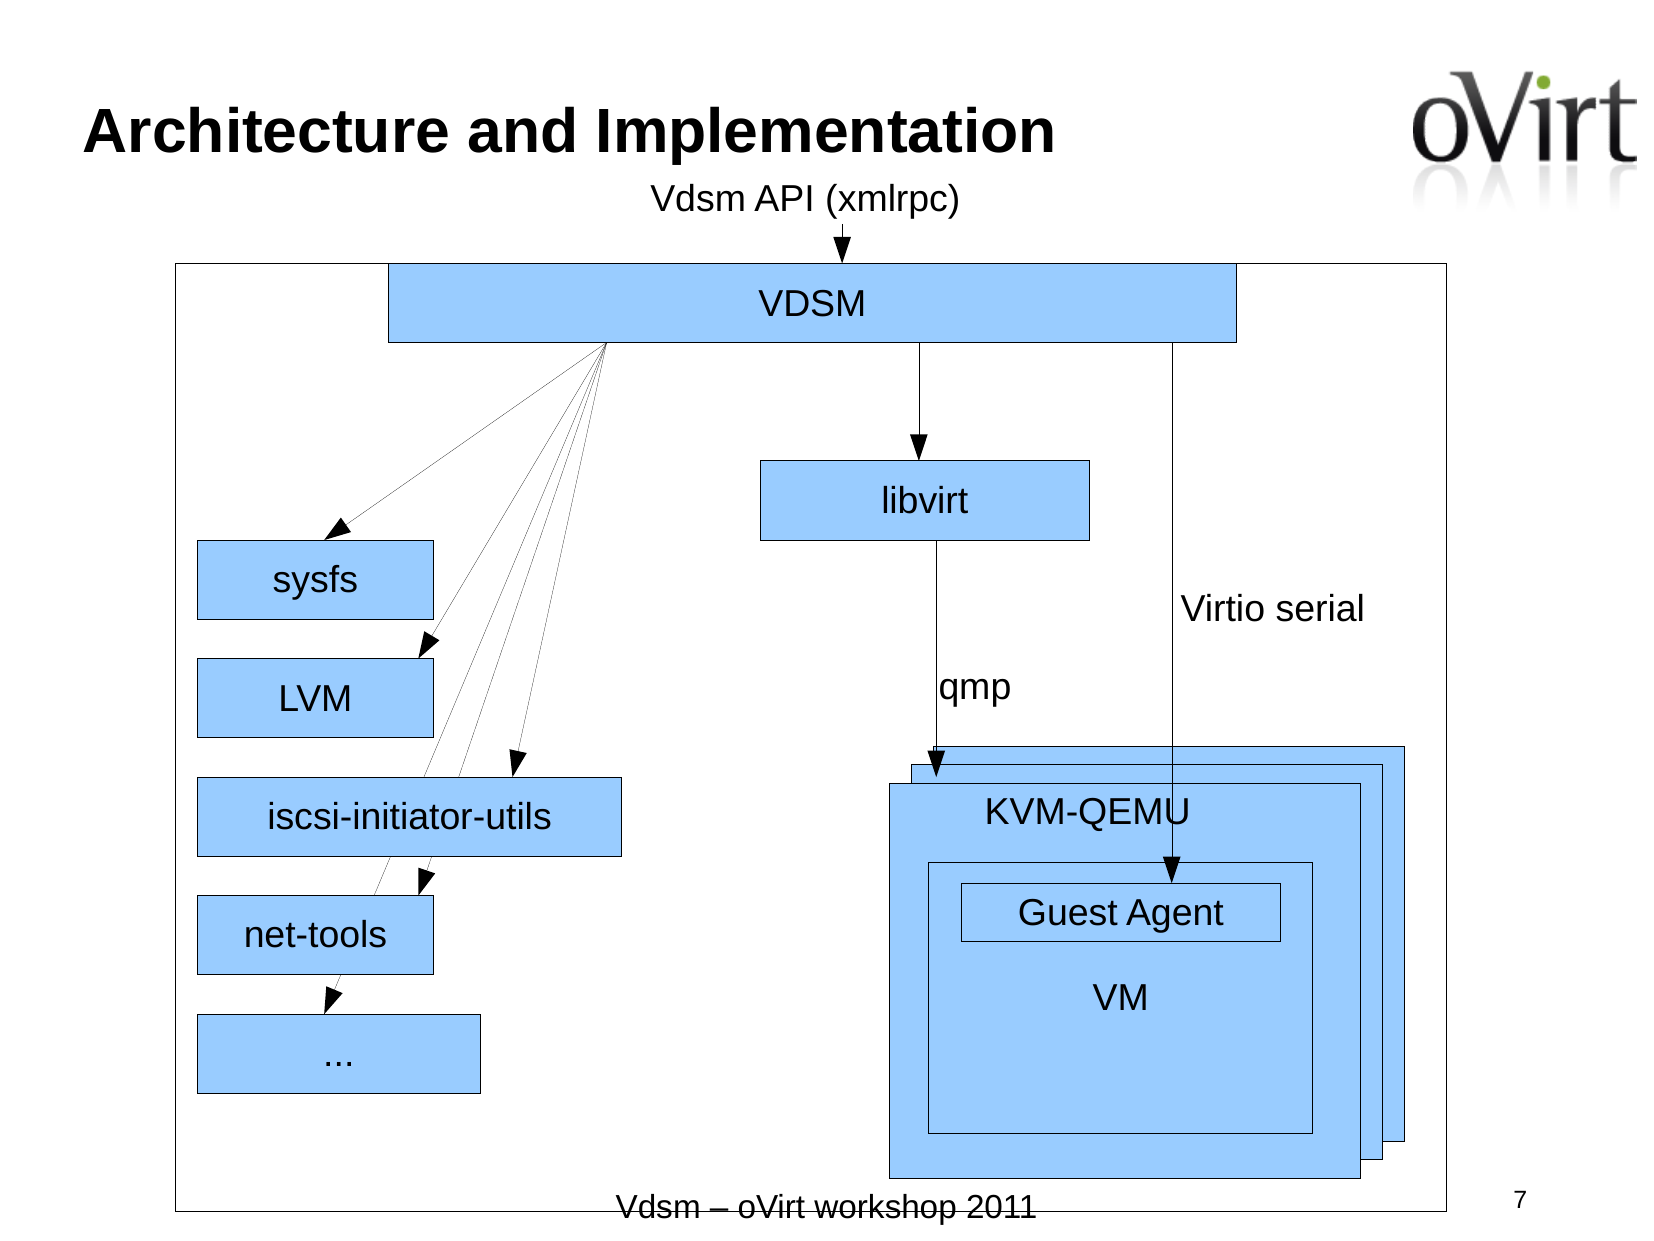

# Architecture and Implementation
Vdsm API (xmlrpc)
VDSM
libvirt
sysfs
Virtio serial
LVM
qmp
KVM-QEMU
VM
Guest Agent
iscsi-initiator-utils
net-tools
...